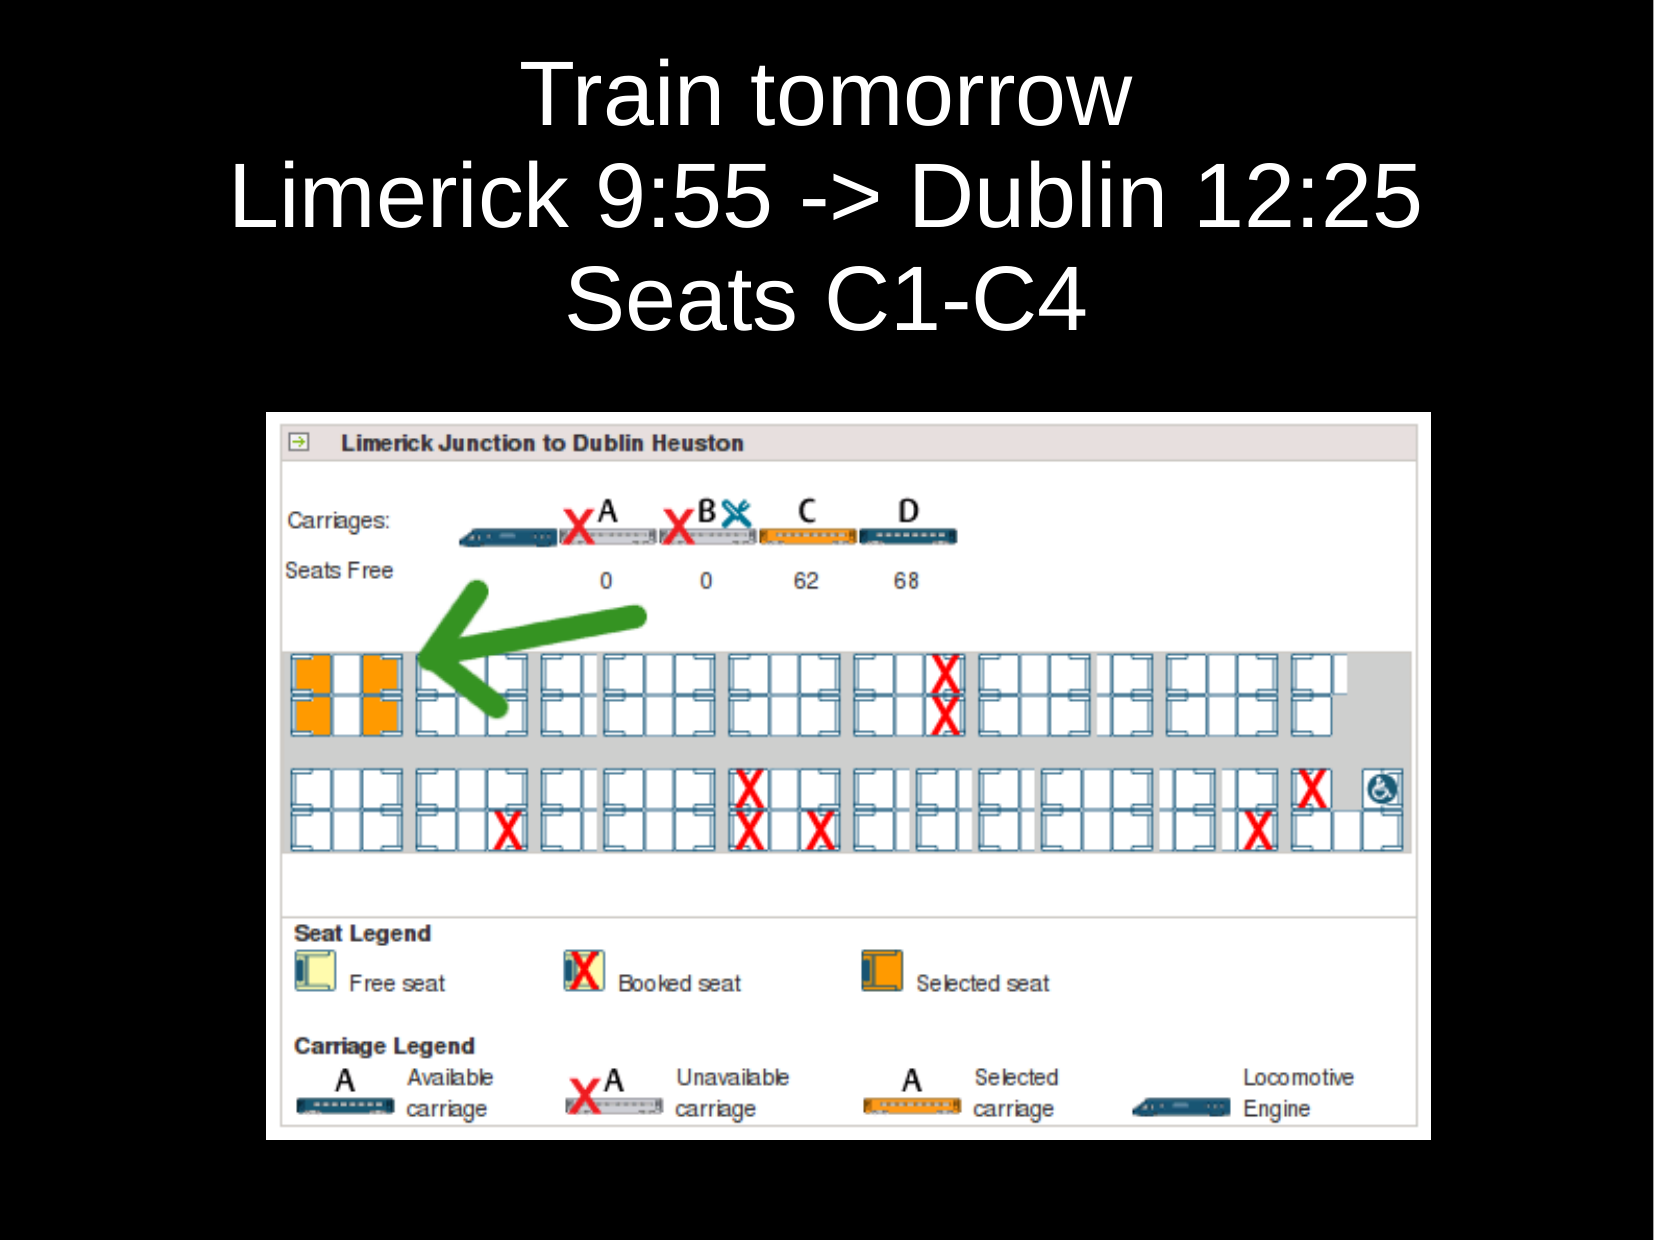

# Train tomorrow Limerick 9:55 -> Dublin 12:25 Seats C1-C4